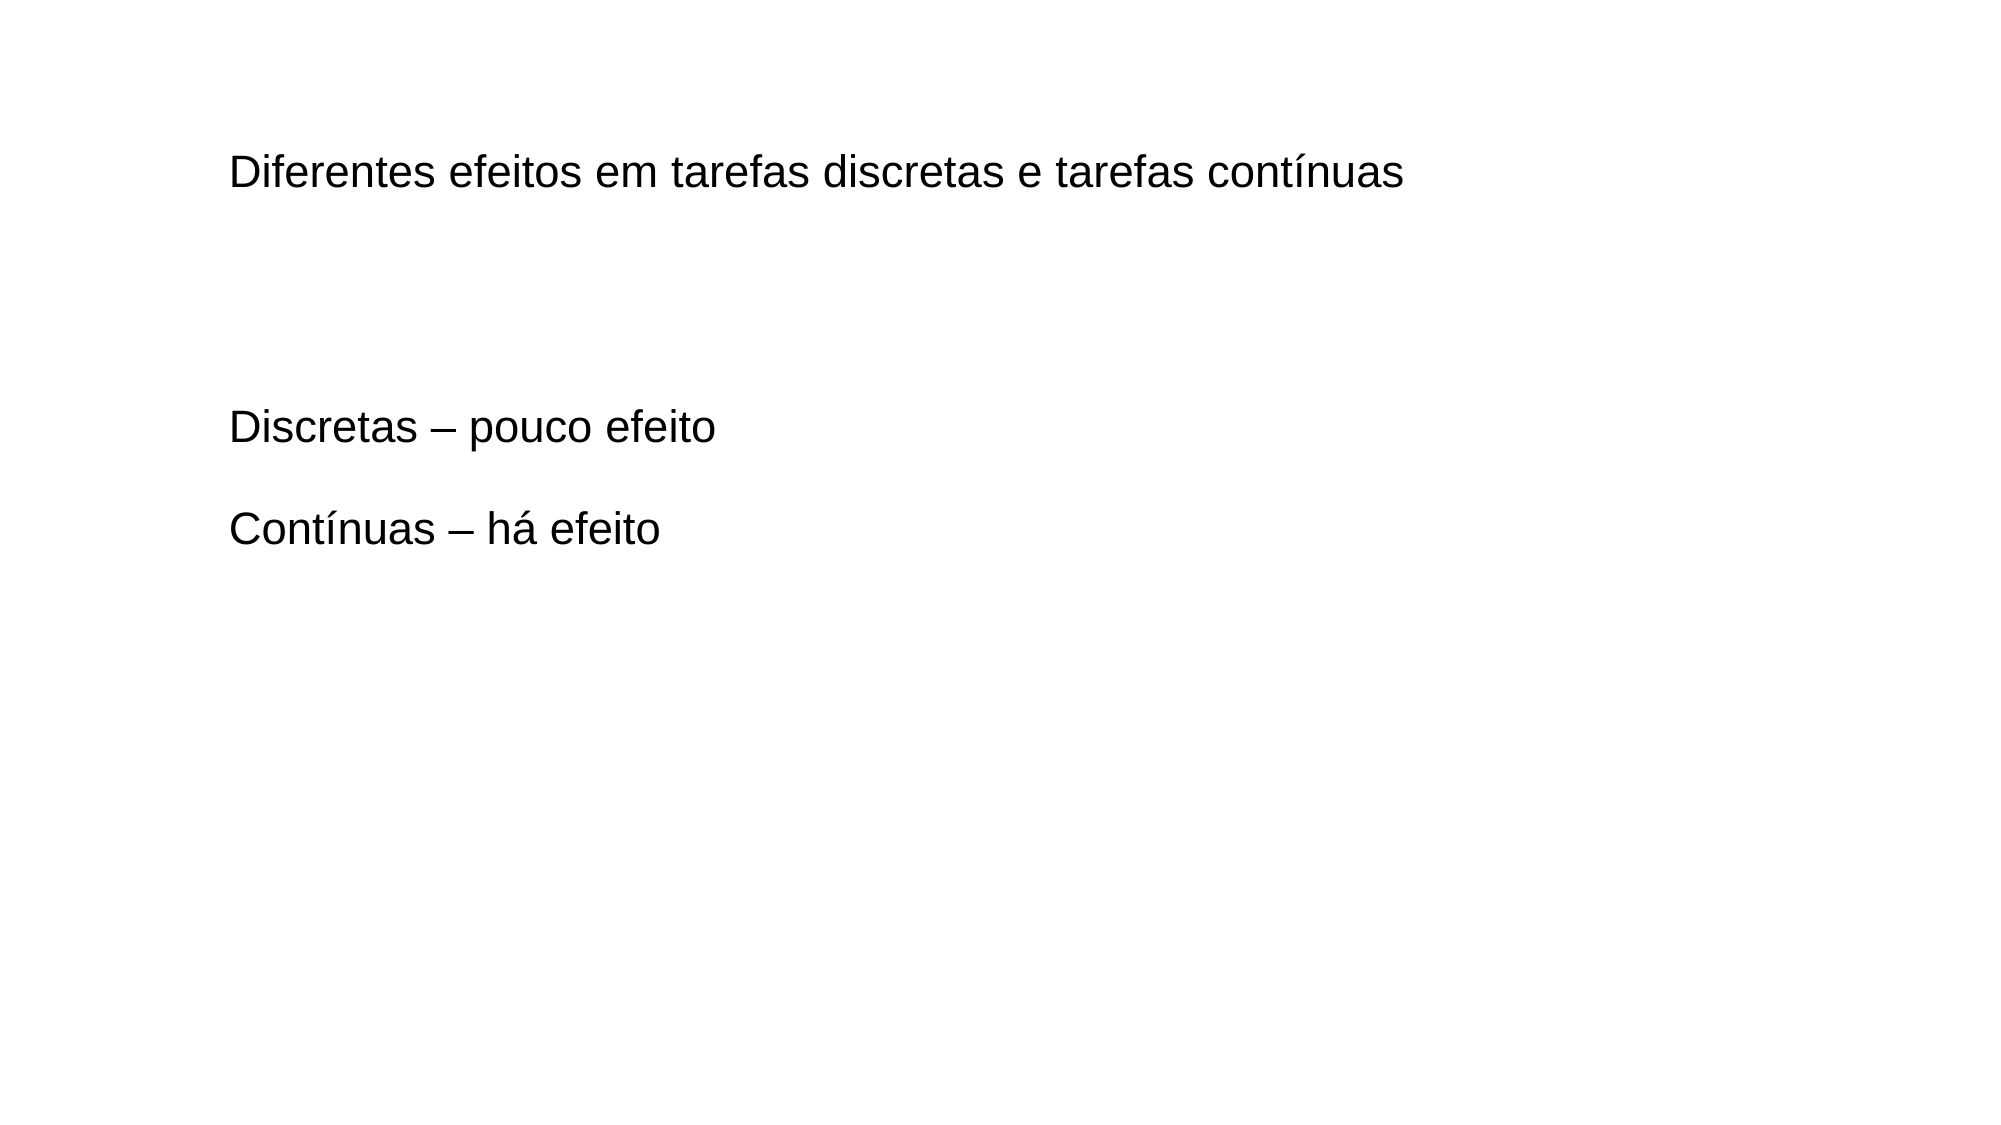

Diferentes efeitos em tarefas discretas e tarefas contínuas
Discretas – pouco efeito
Contínuas – há efeito